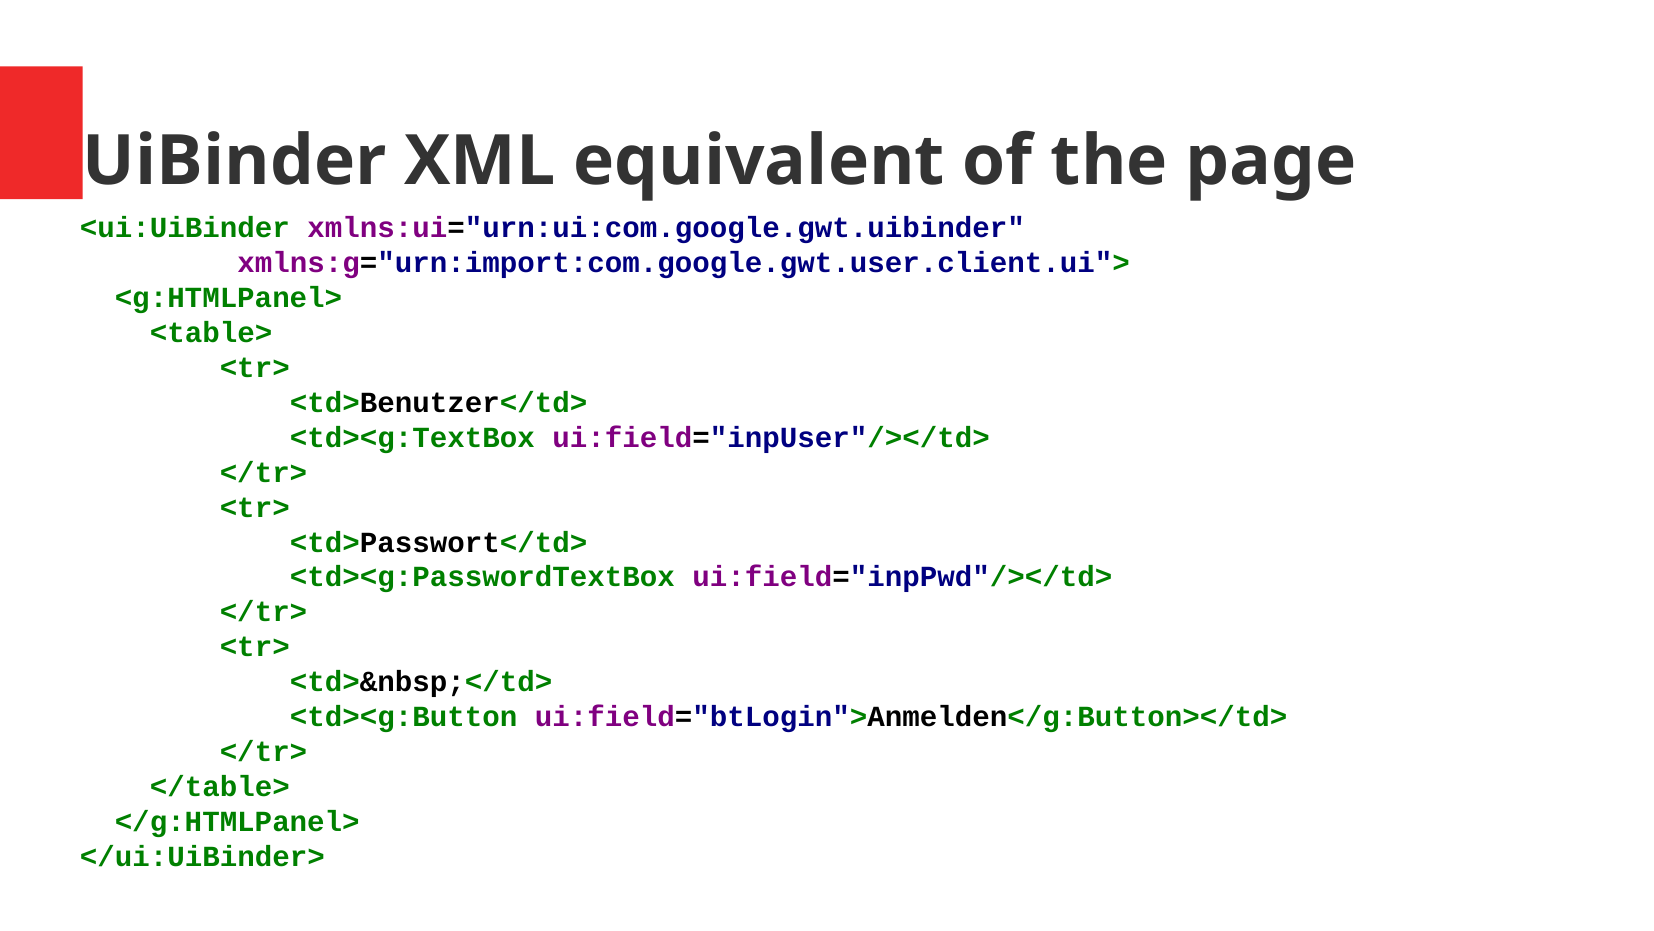

# UiBinder XML equivalent of the page
<ui:UiBinder xmlns:ui="urn:ui:com.google.gwt.uibinder"
 xmlns:g="urn:import:com.google.gwt.user.client.ui">
 <g:HTMLPanel>
 <table>
 <tr>
 <td>Benutzer</td>
 <td><g:TextBox ui:field="inpUser"/></td>
 </tr>
 <tr>
 <td>Passwort</td>
 <td><g:PasswordTextBox ui:field="inpPwd"/></td>
 </tr>
 <tr>
 <td>&nbsp;</td>
 <td><g:Button ui:field="btLogin">Anmelden</g:Button></td>
 </tr>
 </table>
 </g:HTMLPanel>
</ui:UiBinder>